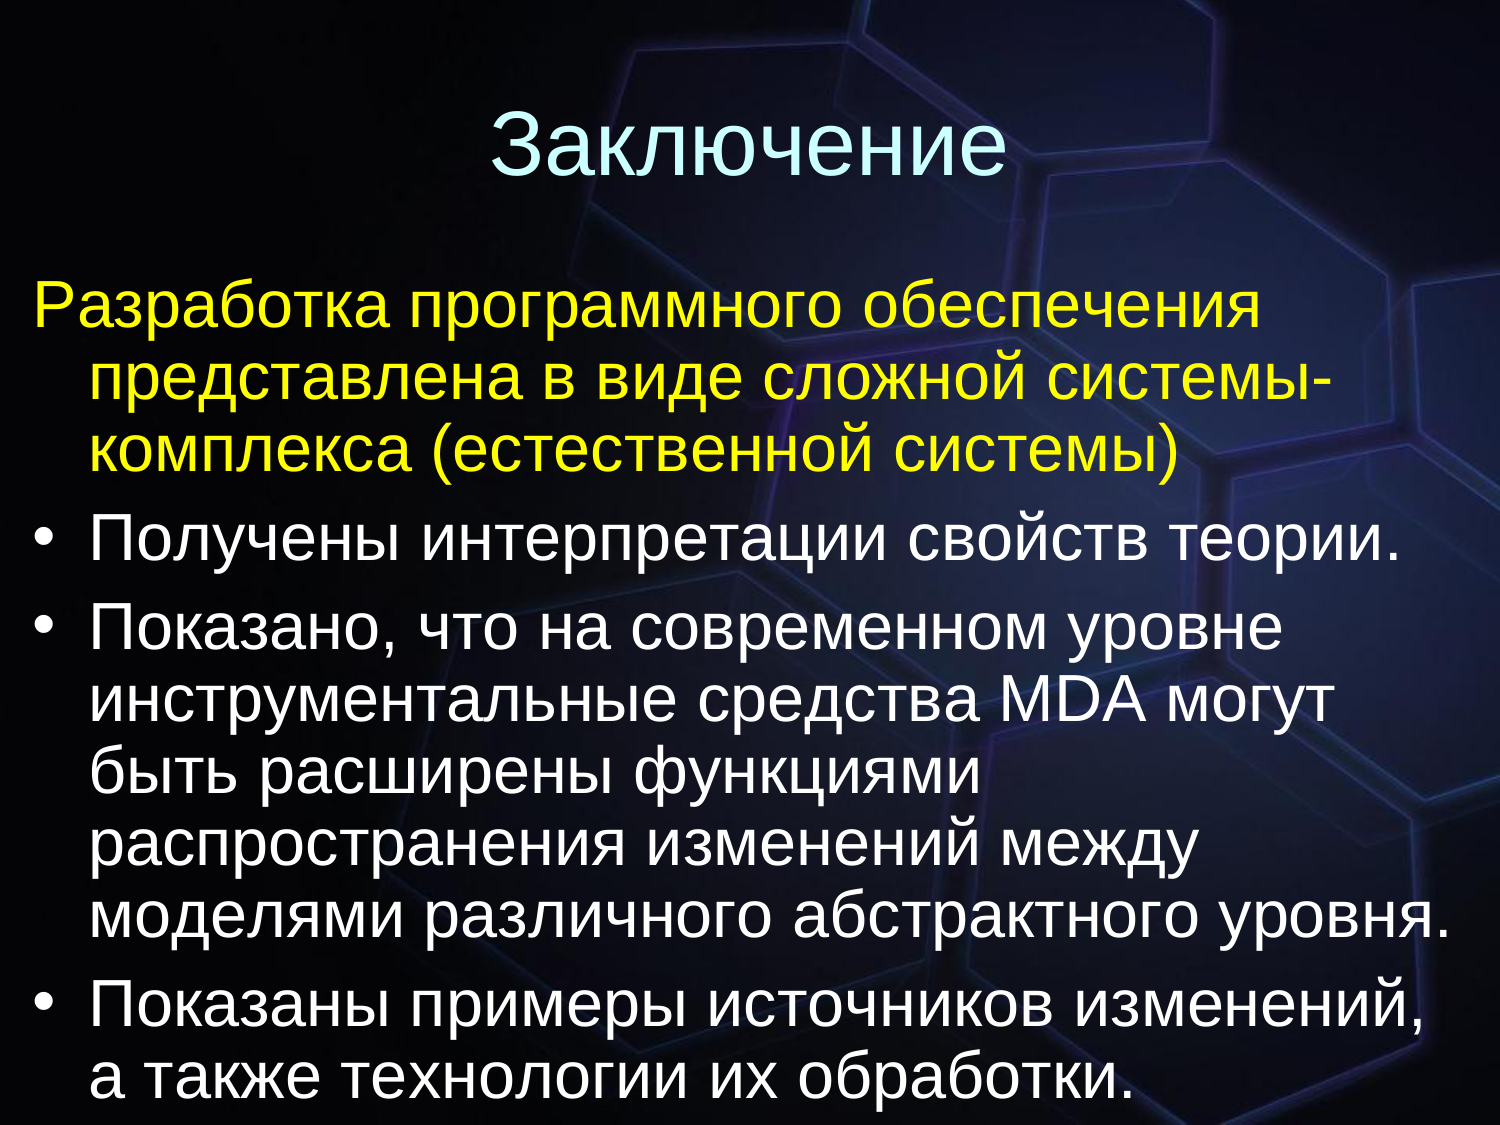

# Заключение
Разработка программного обеспечения представлена в виде сложной системы-комплекса (естественной системы)
Получены интерпретации свойств теории.
Показано, что на современном уровне инструментальные средства MDA могут быть расширены функциями распространения изменений между моделями различного абстрактного уровня.
Показаны примеры источников изменений, а также технологии их обработки.